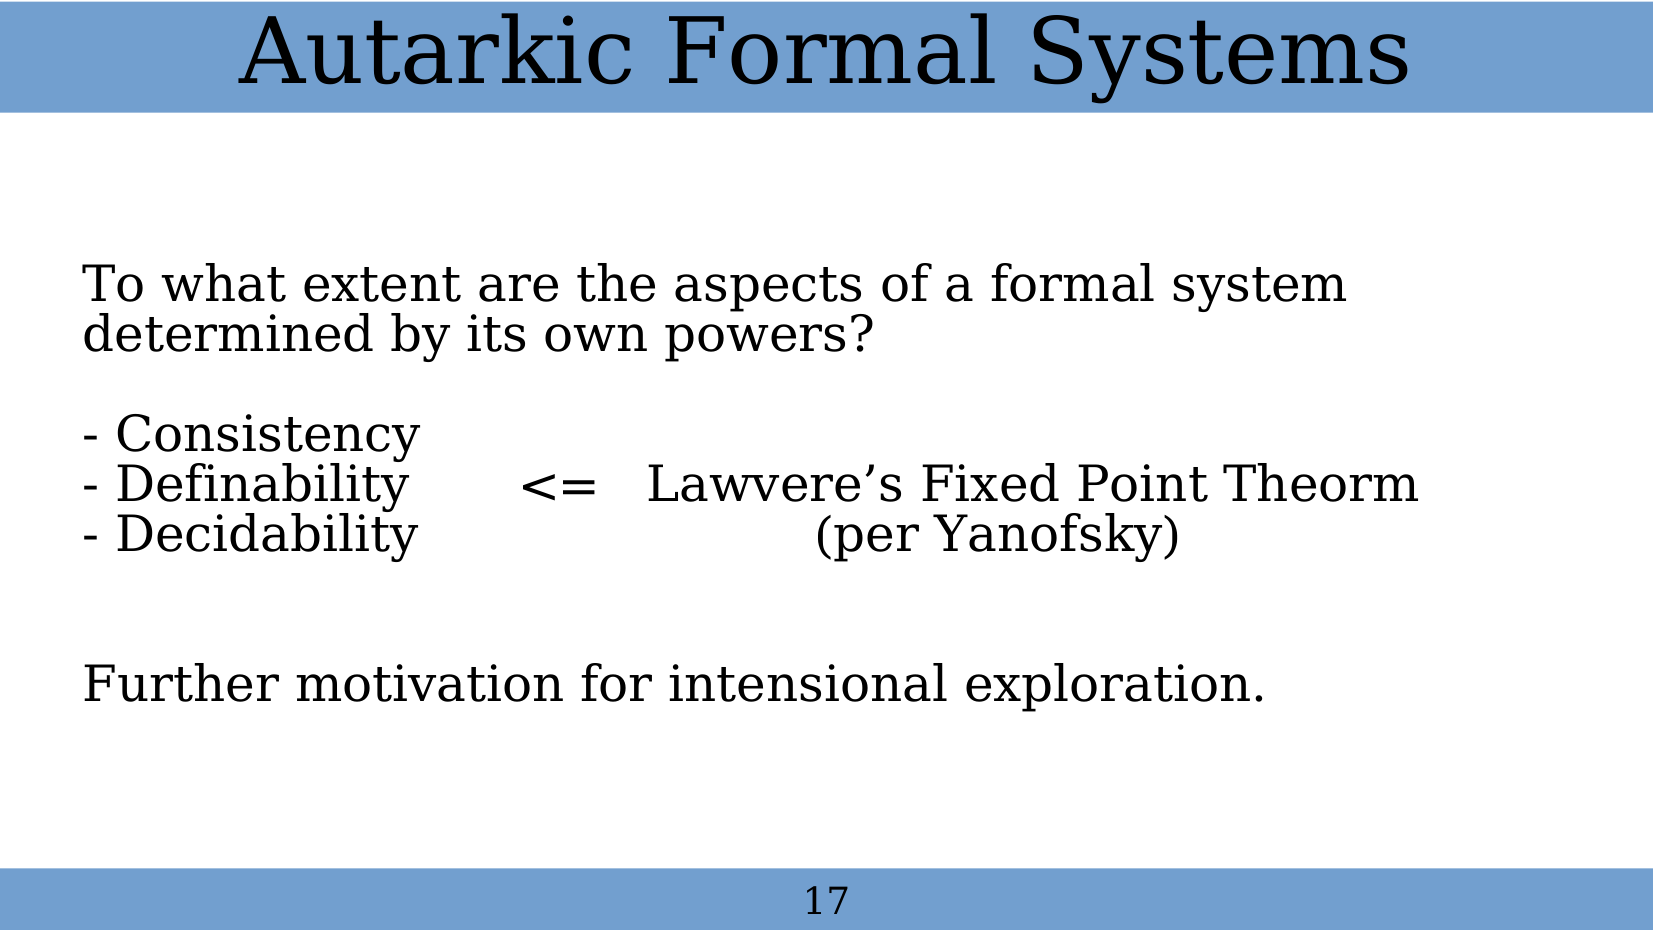

# Autarkic Formal Systems
To what extent are the aspects of a formal system determined by its own powers?
- Consistency
- Definability <= Lawvere’s Fixed Point Theorm
- Decidability (per Yanofsky)
Further motivation for intensional exploration.
17